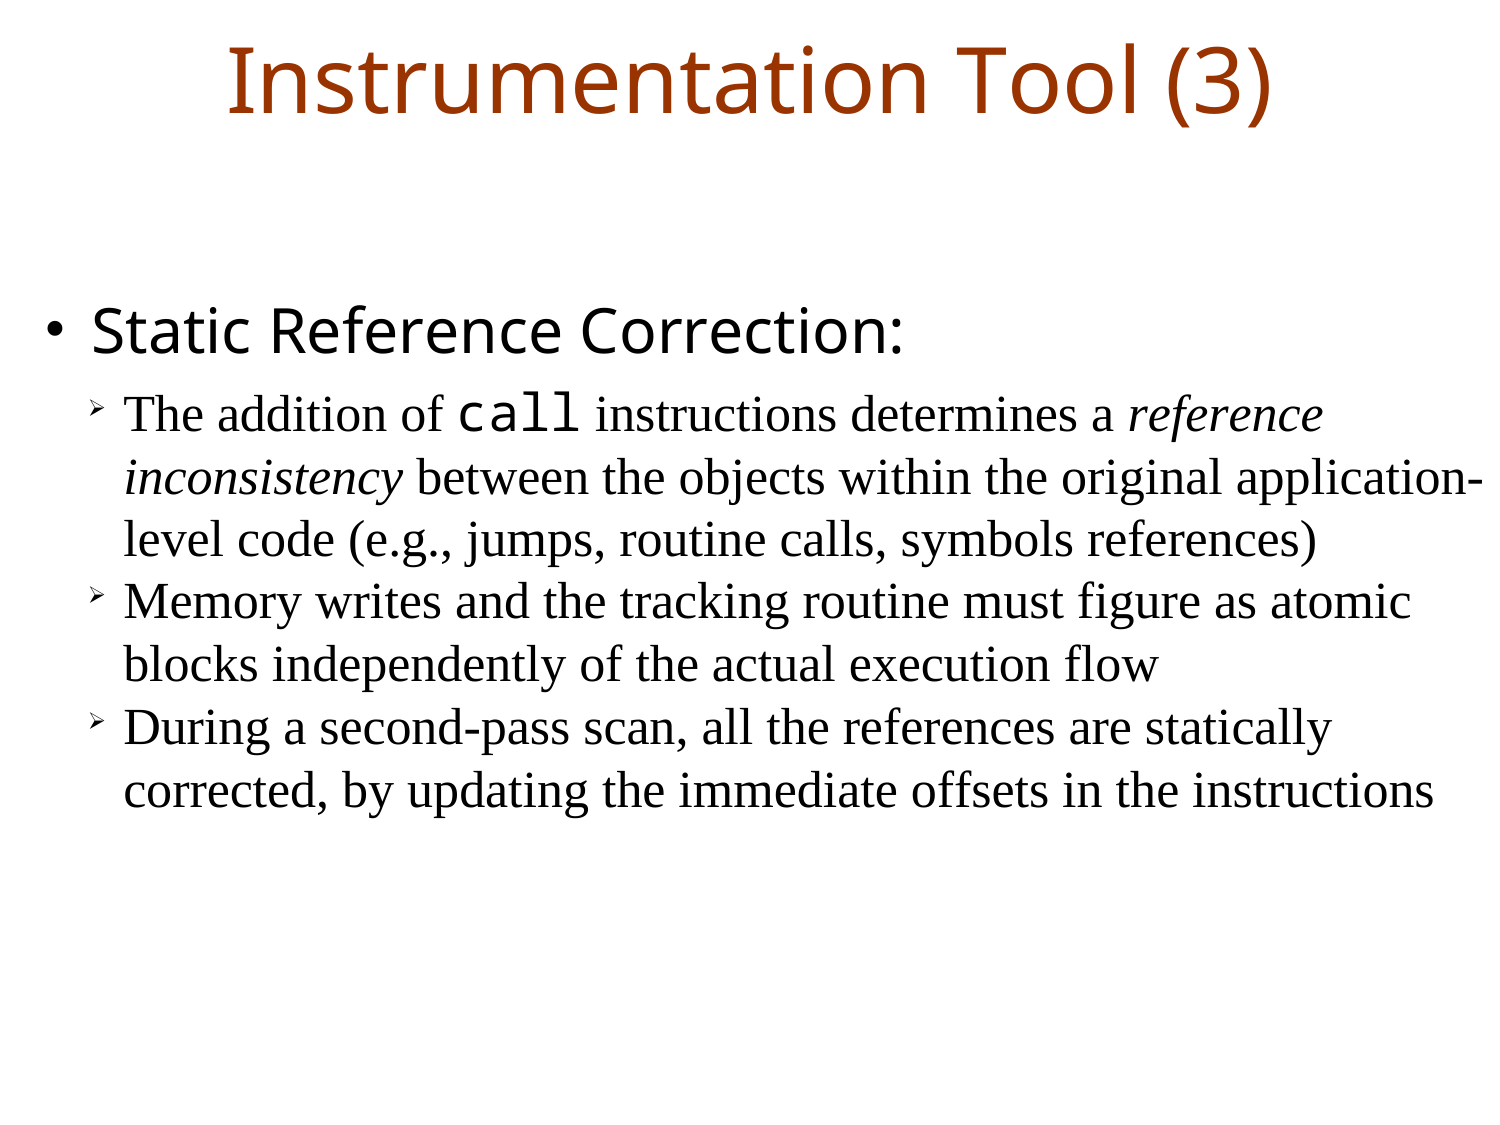

# Instrumentation Tool (3)
Static Reference Correction:
The addition of call instructions determines a reference inconsistency between the objects within the original application-level code (e.g., jumps, routine calls, symbols references)
Memory writes and the tracking routine must figure as atomic blocks independently of the actual execution flow
During a second-pass scan, all the references are statically corrected, by updating the immediate offsets in the instructions